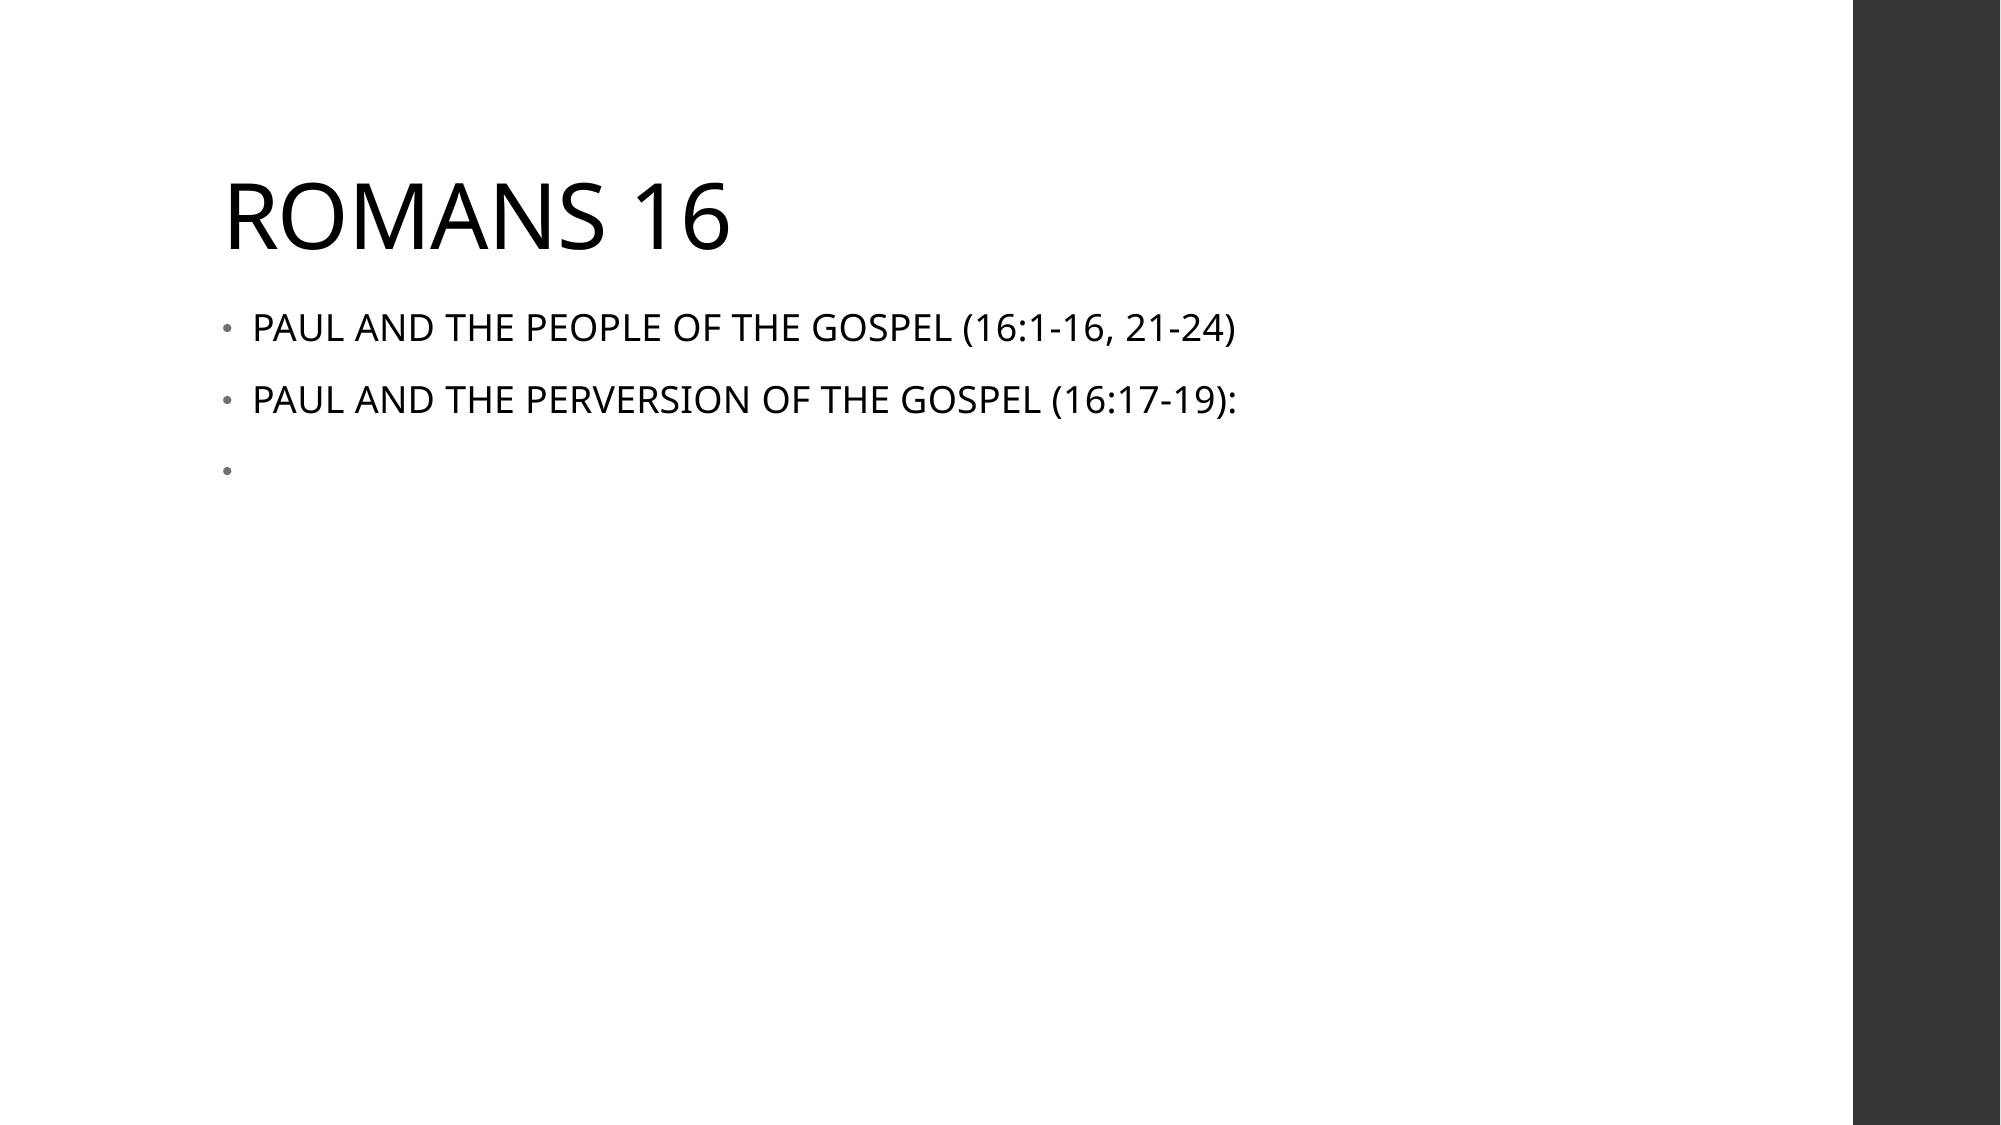

# ROMANS 16
PAUL AND THE PEOPLE OF THE GOSPEL (16:1-16, 21-24)
PAUL AND THE PERVERSION OF THE GOSPEL (16:17-19):